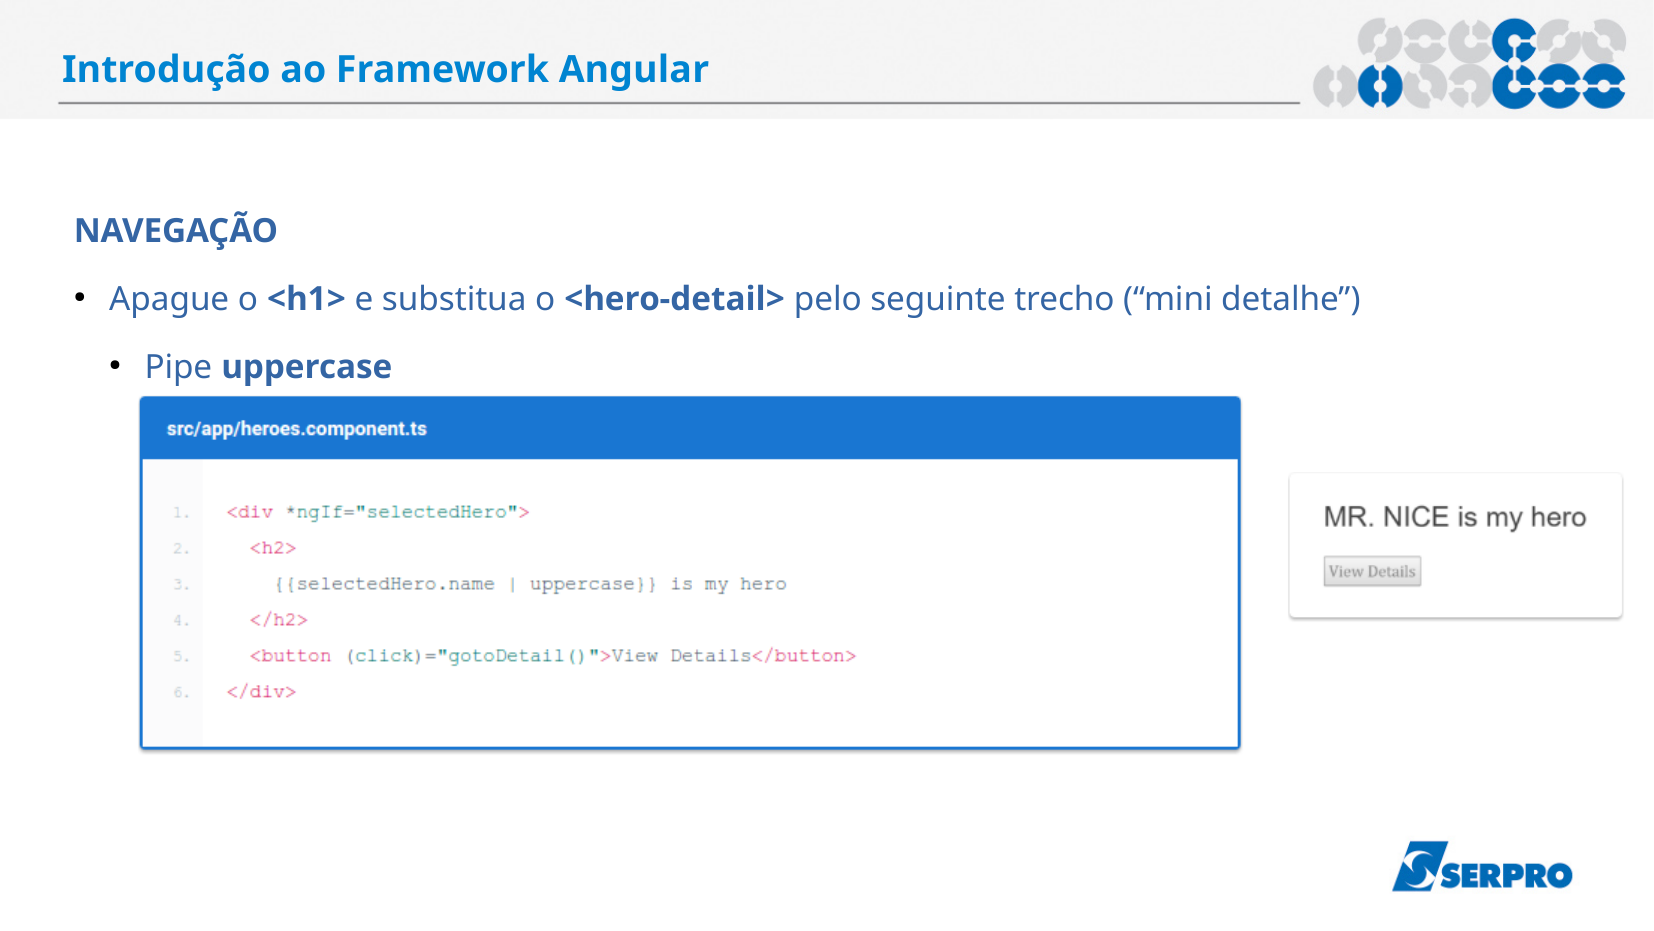

Introdução ao Framework Angular
NAVEGAÇÃO
Apague o <h1> e substitua o <hero-detail> pelo seguinte trecho (“mini detalhe”)
Pipe uppercase